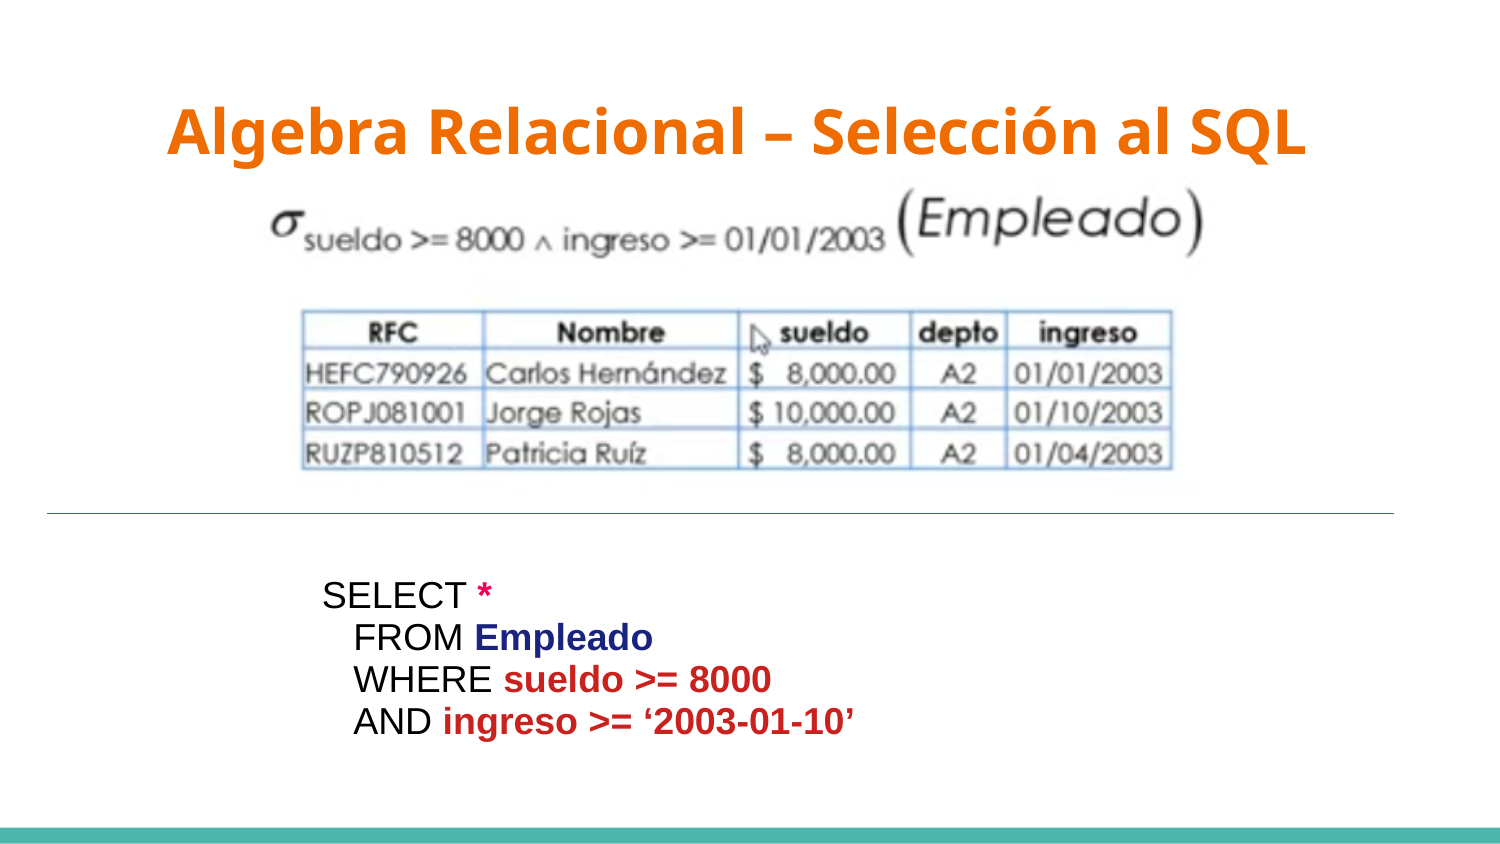

# Algebra Relacional – Selección al SQL
SELECT *
 FROM Empleado
 WHERE sueldo >= 8000
 AND ingreso >= ‘2003-01-10’